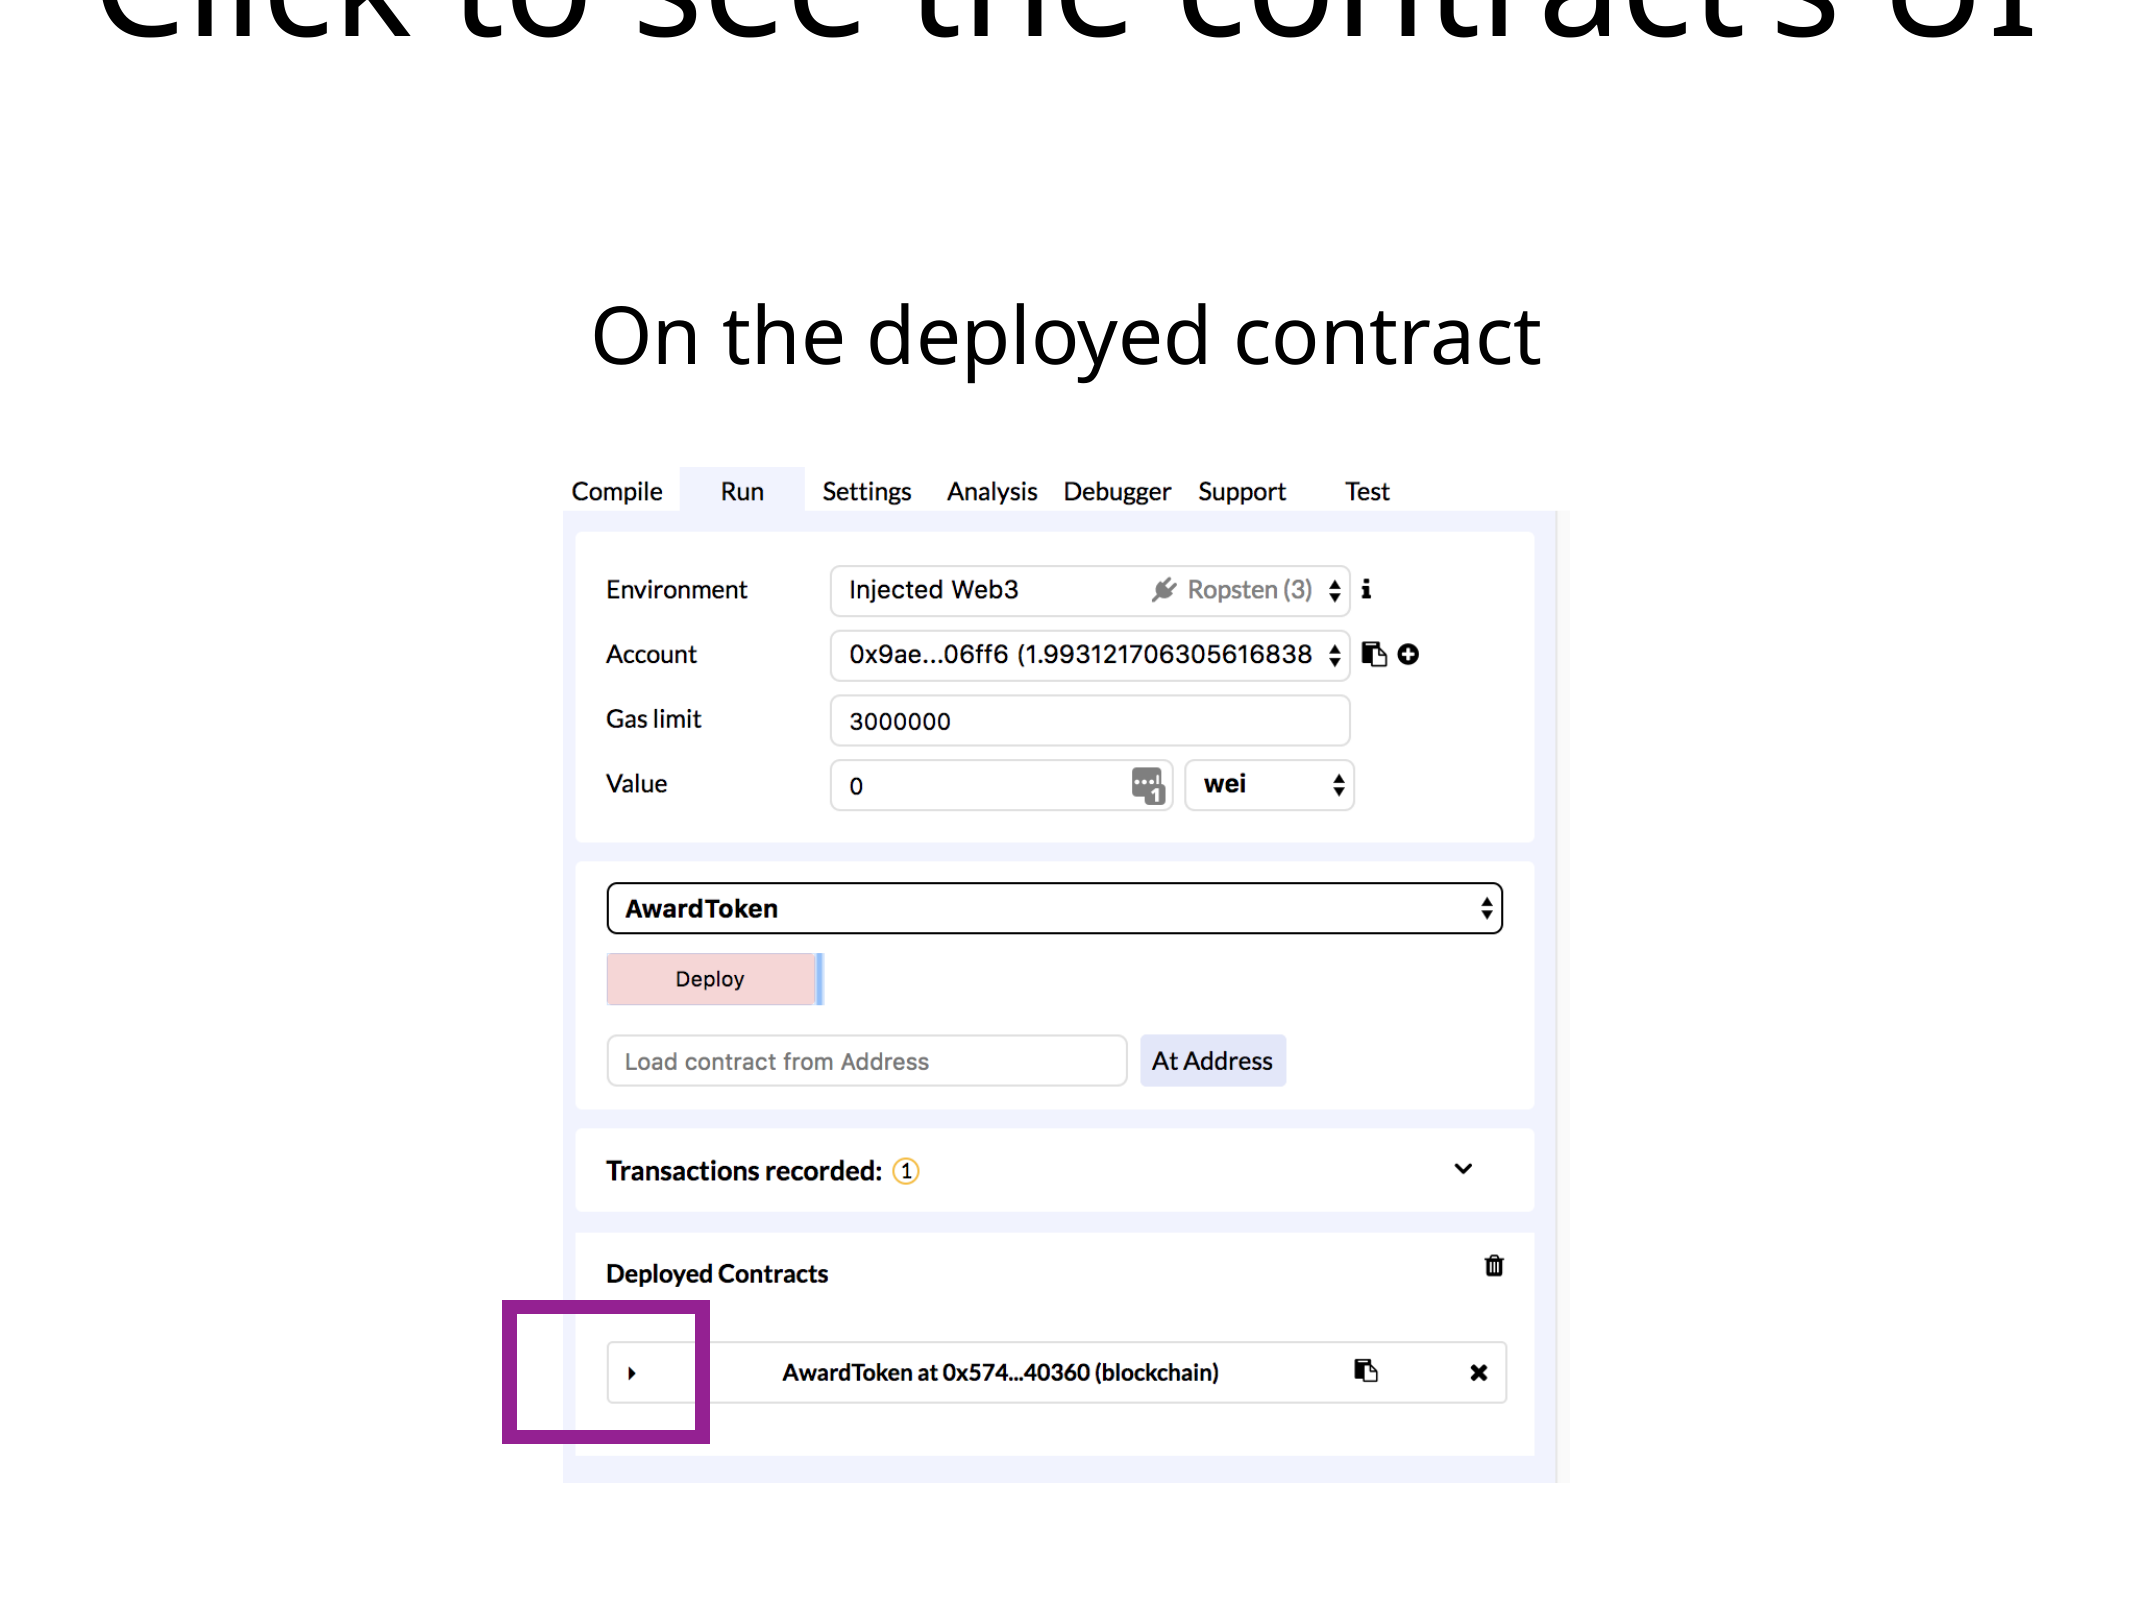

# Click to see the contract’s UI
On the deployed contract
( when dependencies.js is the active file )